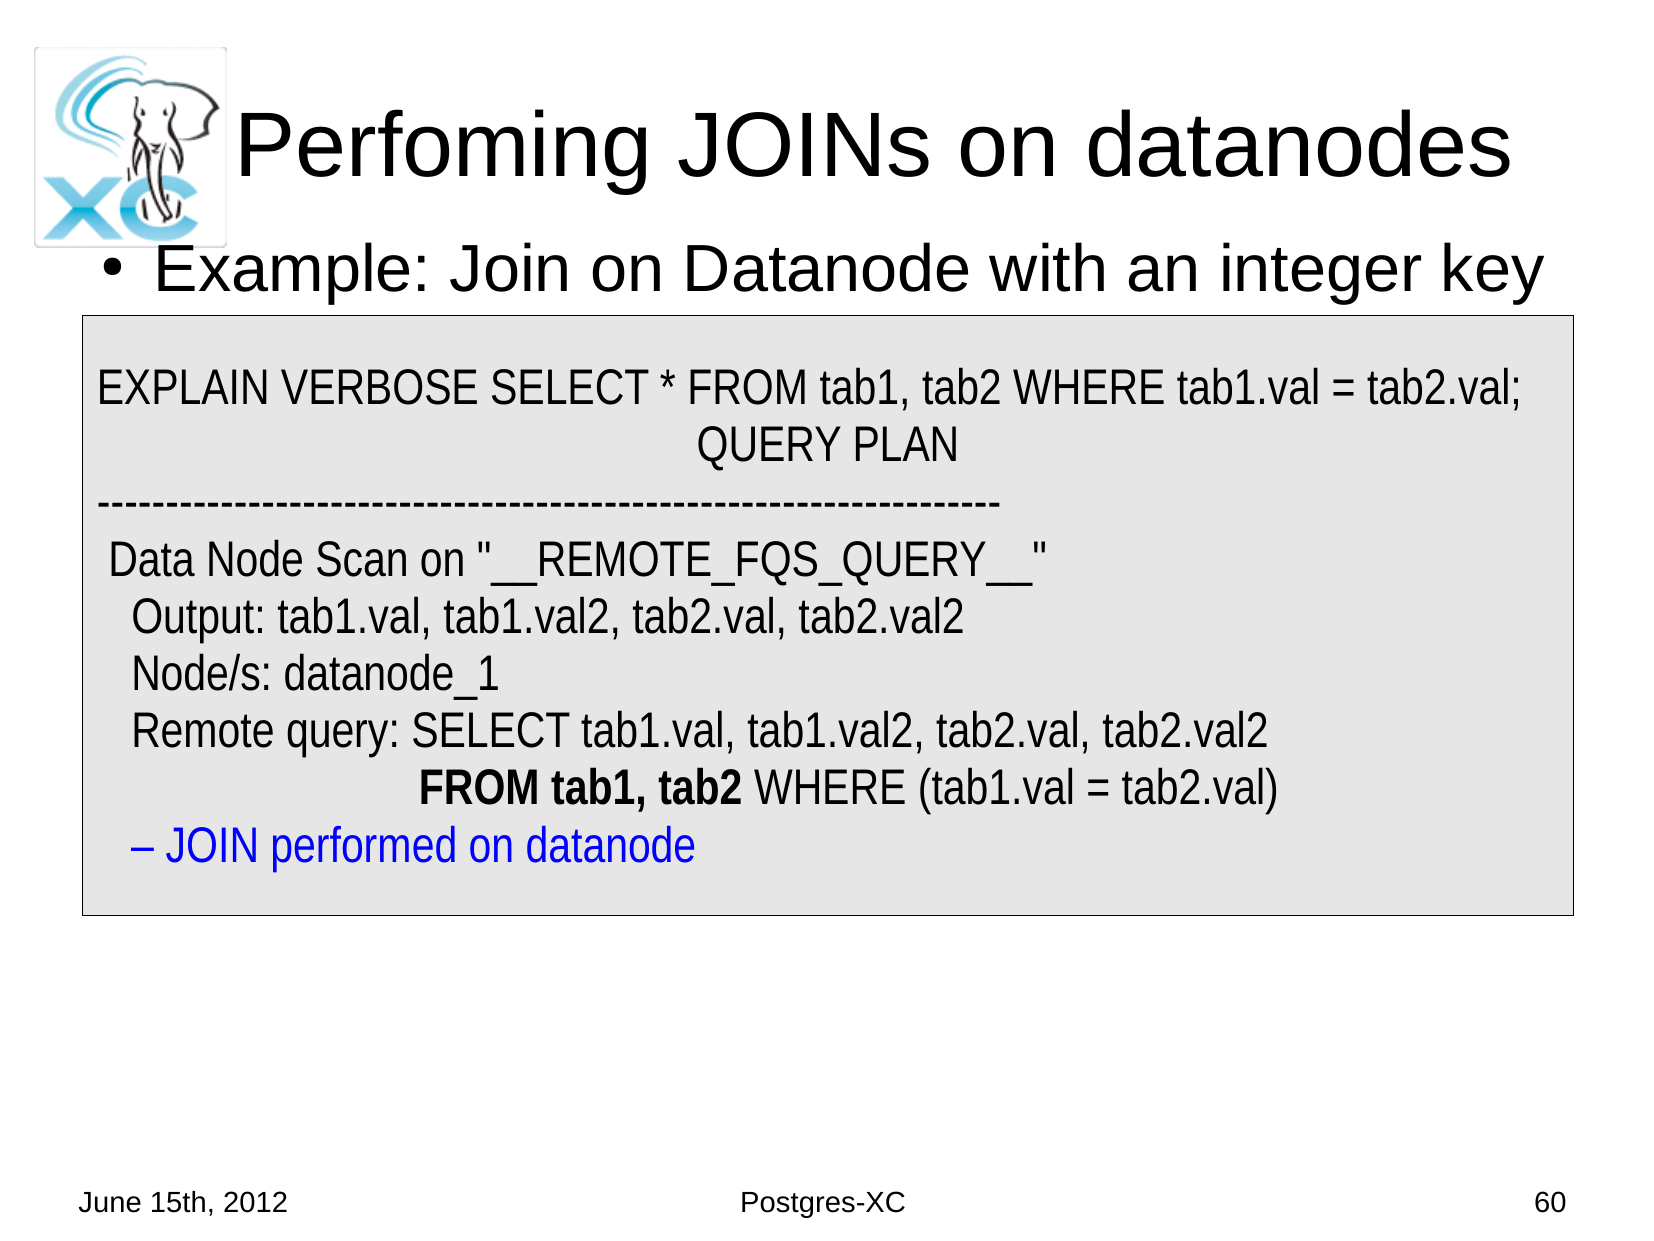

# Perfoming JOINs on datanodes
Example: Join on Datanode with an integer key
EXPLAIN VERBOSE SELECT * FROM tab1, tab2 WHERE tab1.val = tab2.val;
QUERY PLAN
------------------------------------------------------------------
 Data Node Scan on "__REMOTE_FQS_QUERY__"
 Output: tab1.val, tab1.val2, tab2.val, tab2.val2
 Node/s: datanode_1
 Remote query: SELECT tab1.val, tab1.val2, tab2.val, tab2.val2
 FROM tab1, tab2 WHERE (tab1.val = tab2.val)
 – JOIN performed on datanode
60